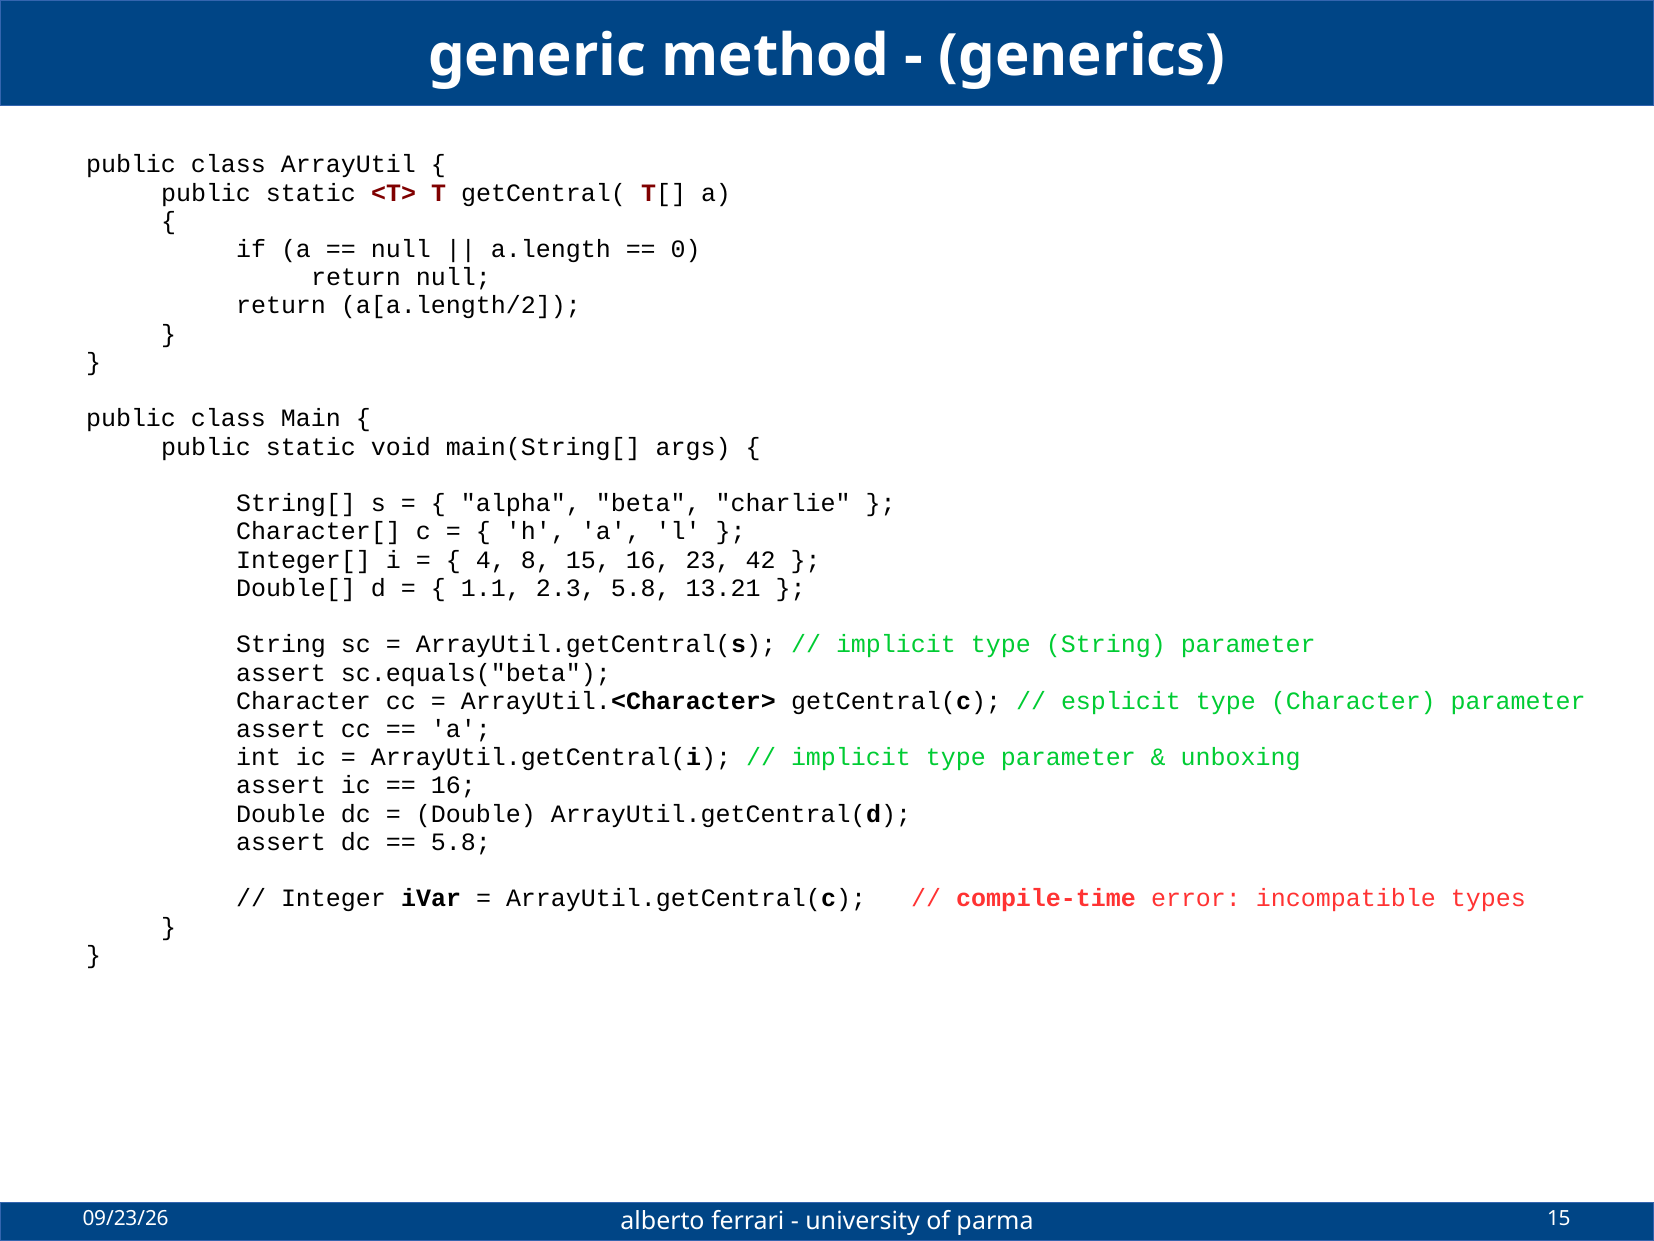

# generic method - (generics)
public class ArrayUtil {
	public static <T> T getCentral( T[] a)
	{
		if (a == null || a.length == 0)
			return null;
		return (a[a.length/2]);
	}
}
public class Main {
	public static void main(String[] args) {
		String[] s = { "alpha", "beta", "charlie" };
		Character[] c = { 'h', 'a', 'l' };
		Integer[] i = { 4, 8, 15, 16, 23, 42 };
		Double[] d = { 1.1, 2.3, 5.8, 13.21 };
		String sc = ArrayUtil.getCentral(s); // implicit type (String) parameter
		assert sc.equals("beta");
		Character cc = ArrayUtil.<Character> getCentral(c); // esplicit type (Character) parameter
		assert cc == 'a';
		int ic = ArrayUtil.getCentral(i); // implicit type parameter & unboxing
		assert ic == 16;
		Double dc = (Double) ArrayUtil.getCentral(d);
		assert dc == 5.8;
		// Integer iVar = ArrayUtil.getCentral(c);	// compile-time error: incompatible types
	}
}
alberto ferrari - university of parma
15